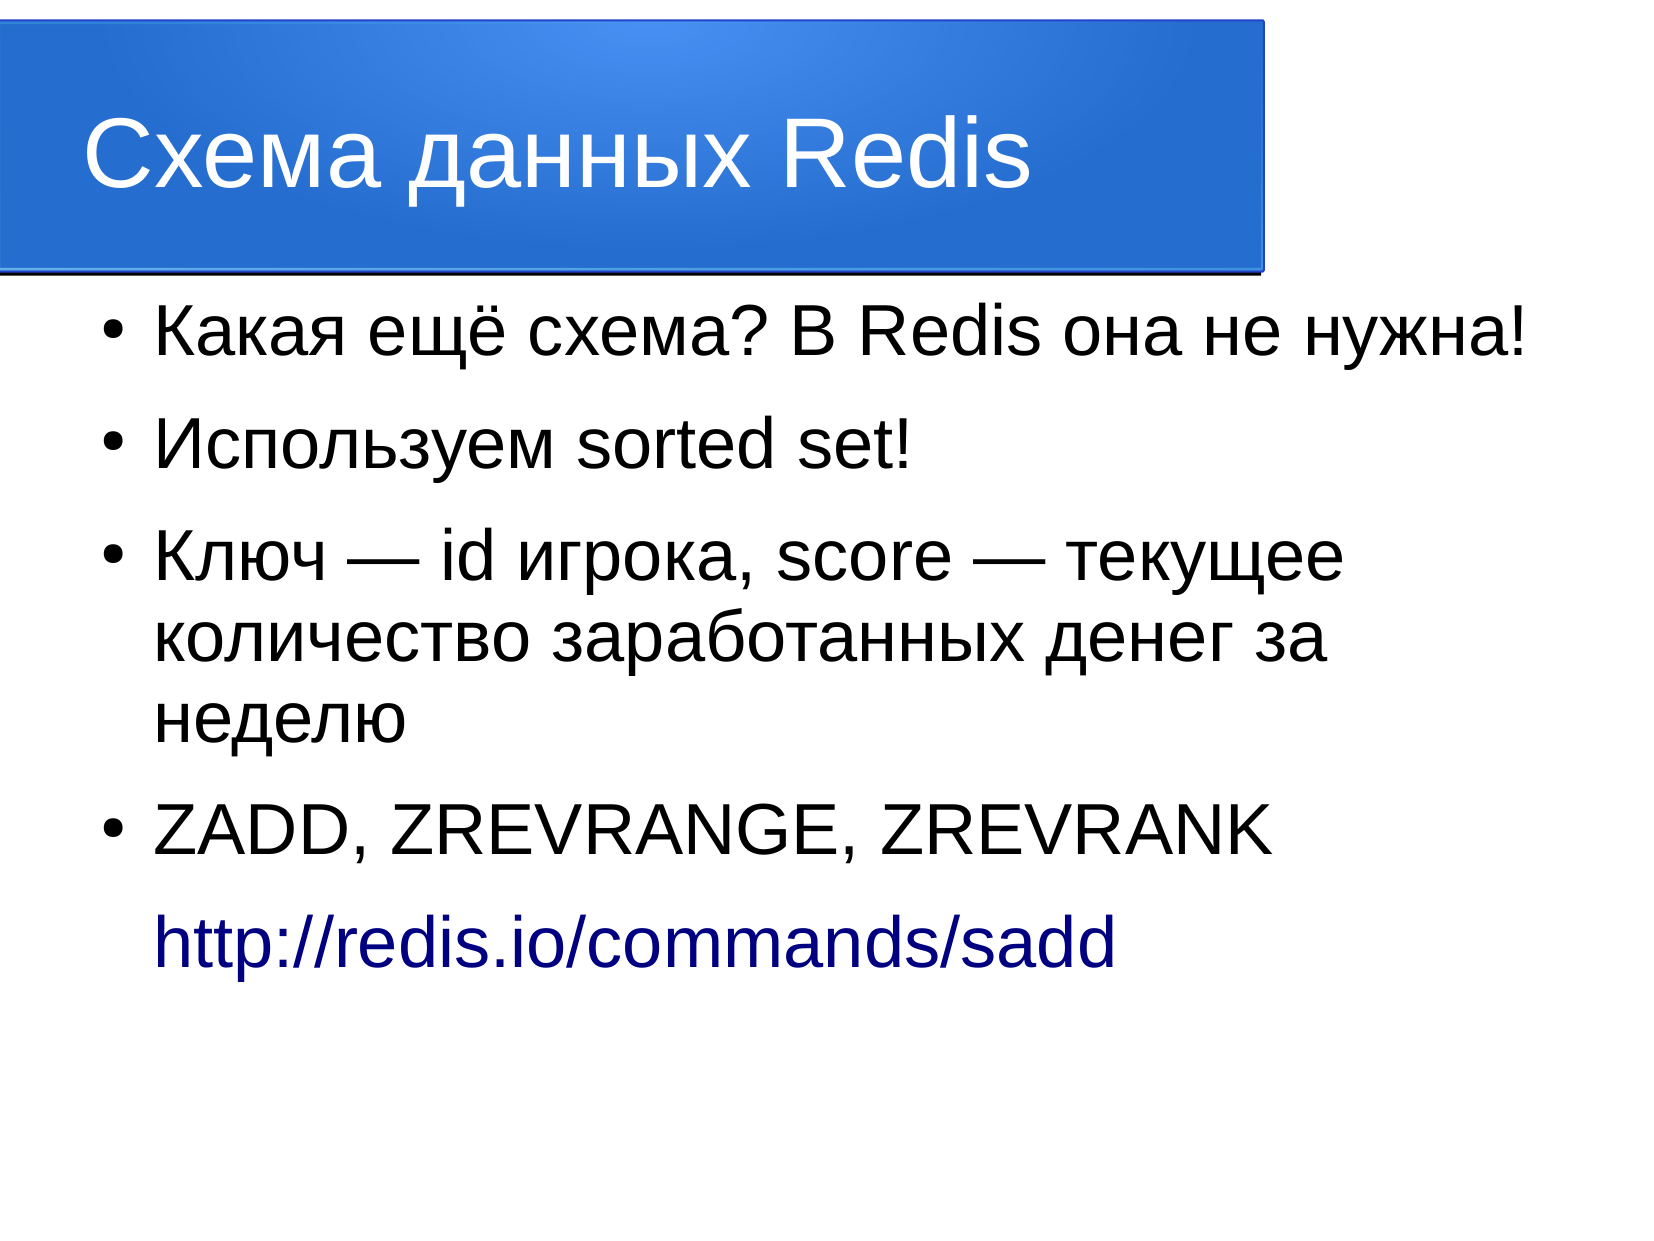

# Схема данных Redis
Какая ещё схема? В Redis она не нужна!
Используем sorted set!
Ключ — id игрока, score — текущее количество заработанных денег за неделю
ZADD, ZREVRANGE, ZREVRANK
http://redis.io/commands/sadd